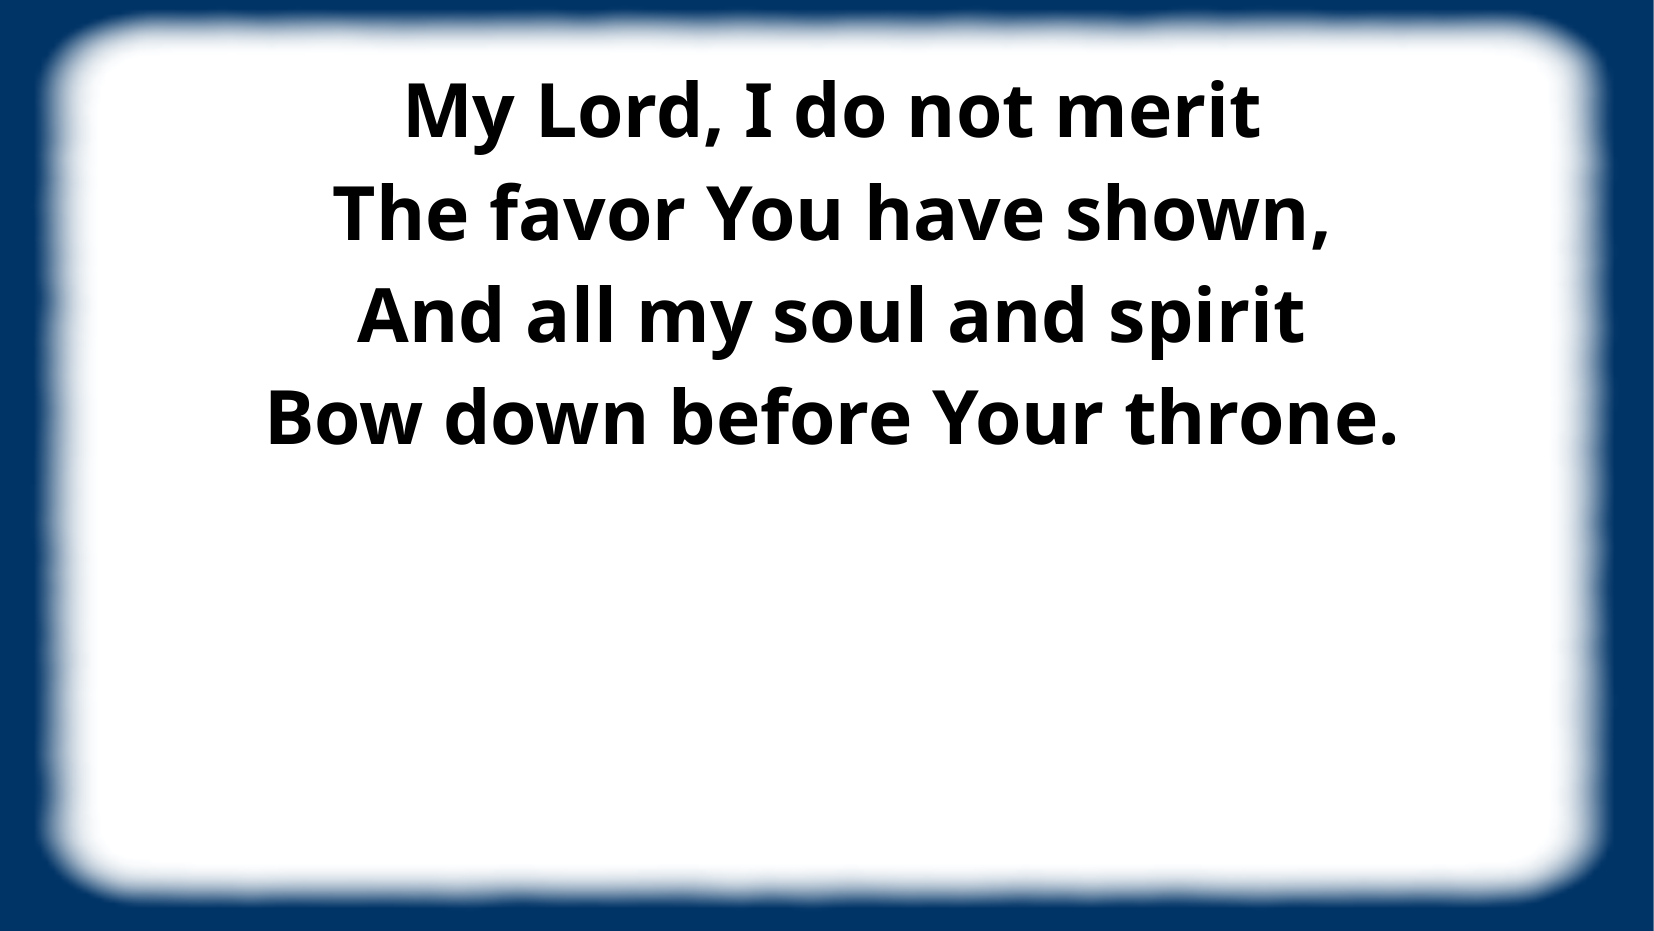

My Lord, I do not merit
The favor You have shown,
And all my soul and spirit
Bow down before Your throne.